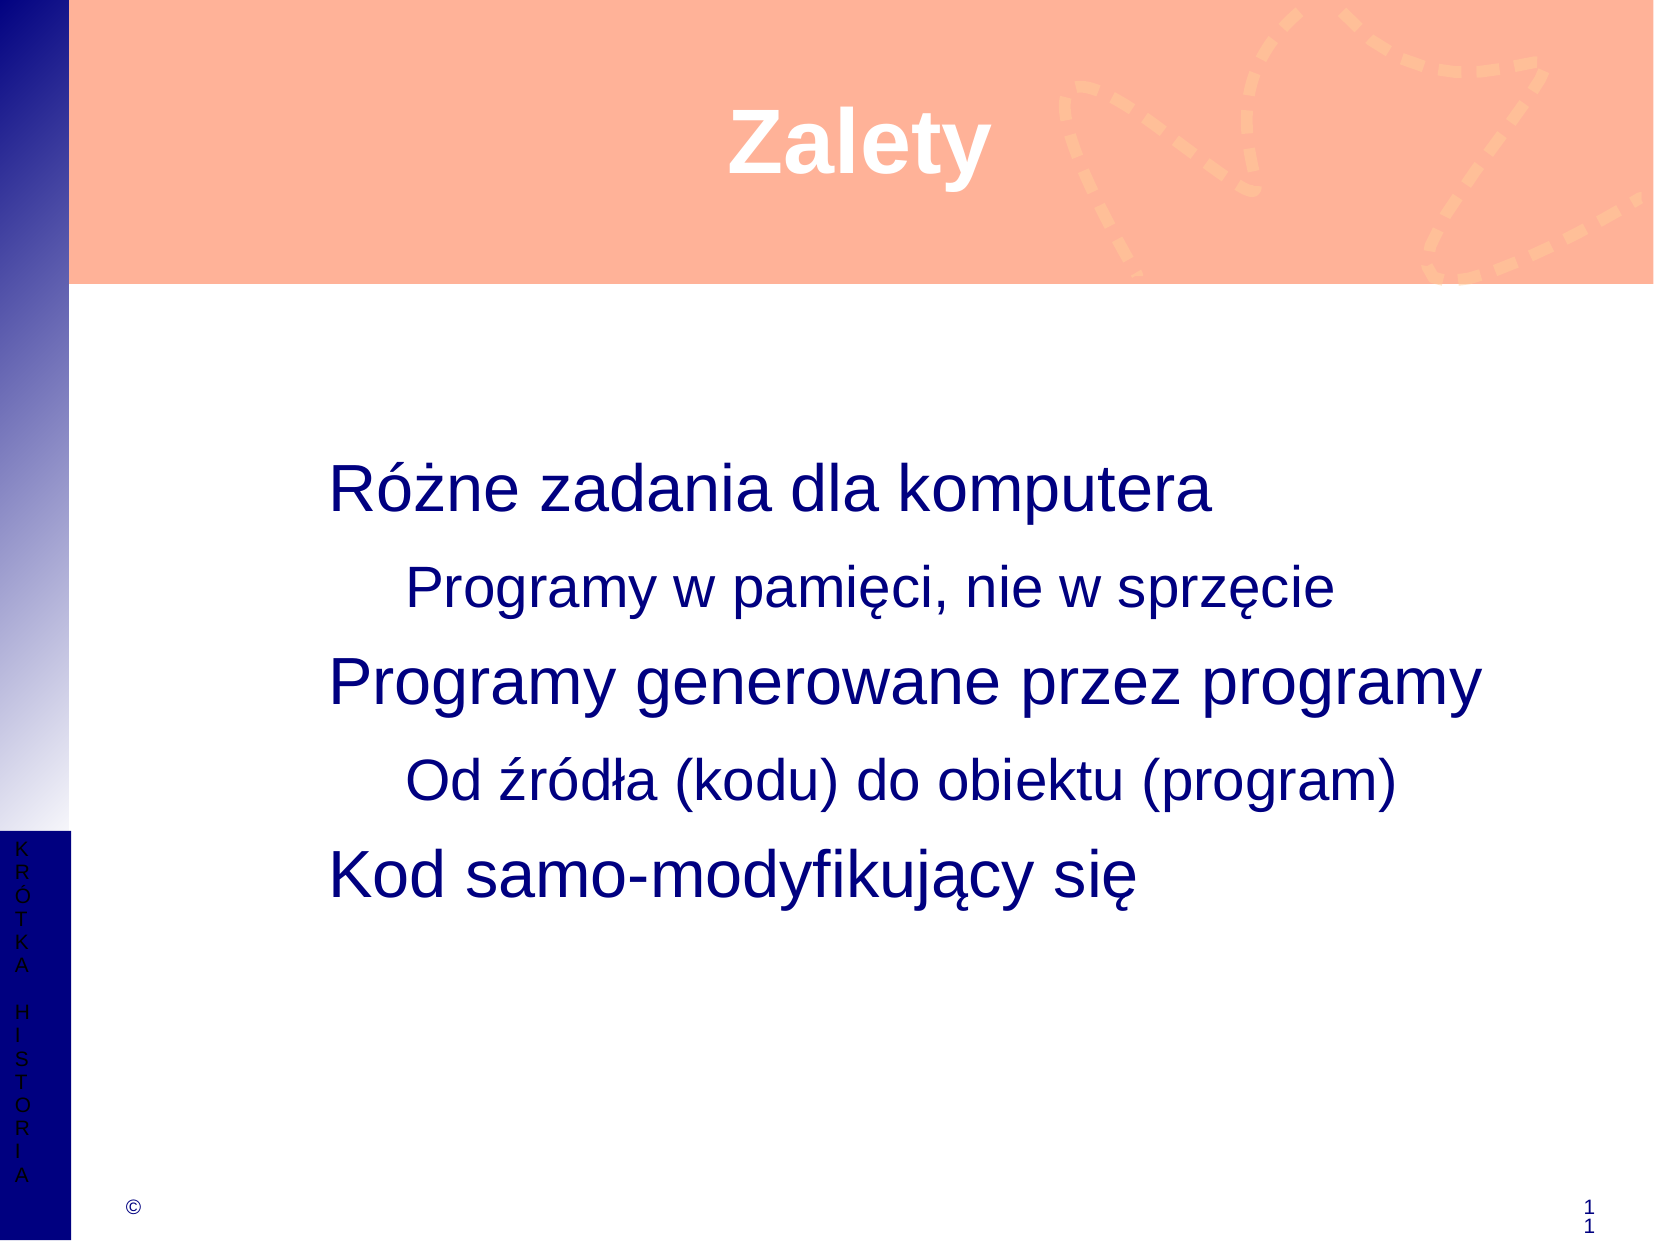

# Zalety
Różne zadania dla komputera
Programy w pamięci, nie w sprzęcie
Programy generowane przez programy
Od źródła (kodu) do obiektu (program)
Kod samo-modyfikujący się
K
R
Ó
T
K
A
H
I
S
T
O
R
I
A